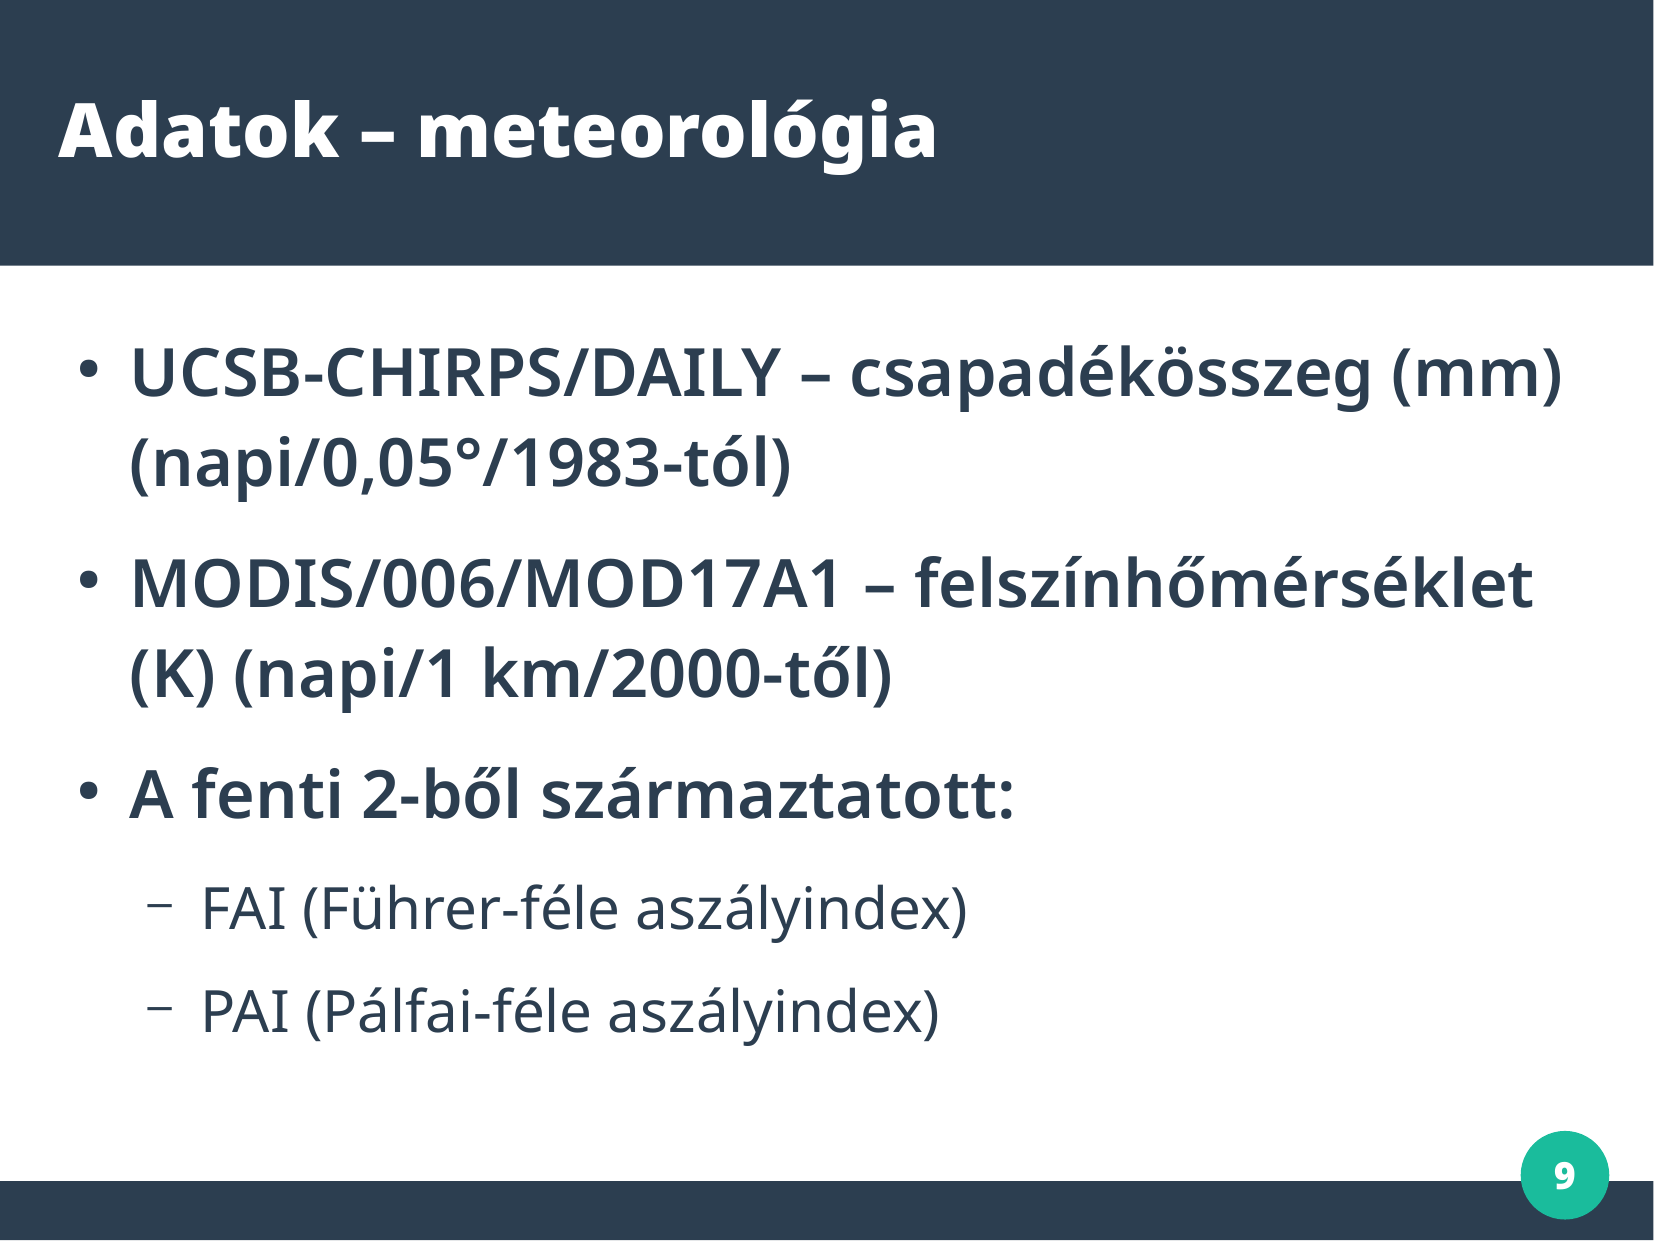

# Adatok – meteorológia
UCSB-CHIRPS/DAILY – csapadékösszeg (mm) (napi/0,05°/1983-tól)
MODIS/006/MOD17A1 – felszínhőmérséklet (K) (napi/1 km/2000-től)
A fenti 2-ből származtatott:
FAI (Führer-féle aszályindex)
PAI (Pálfai-féle aszályindex)
9